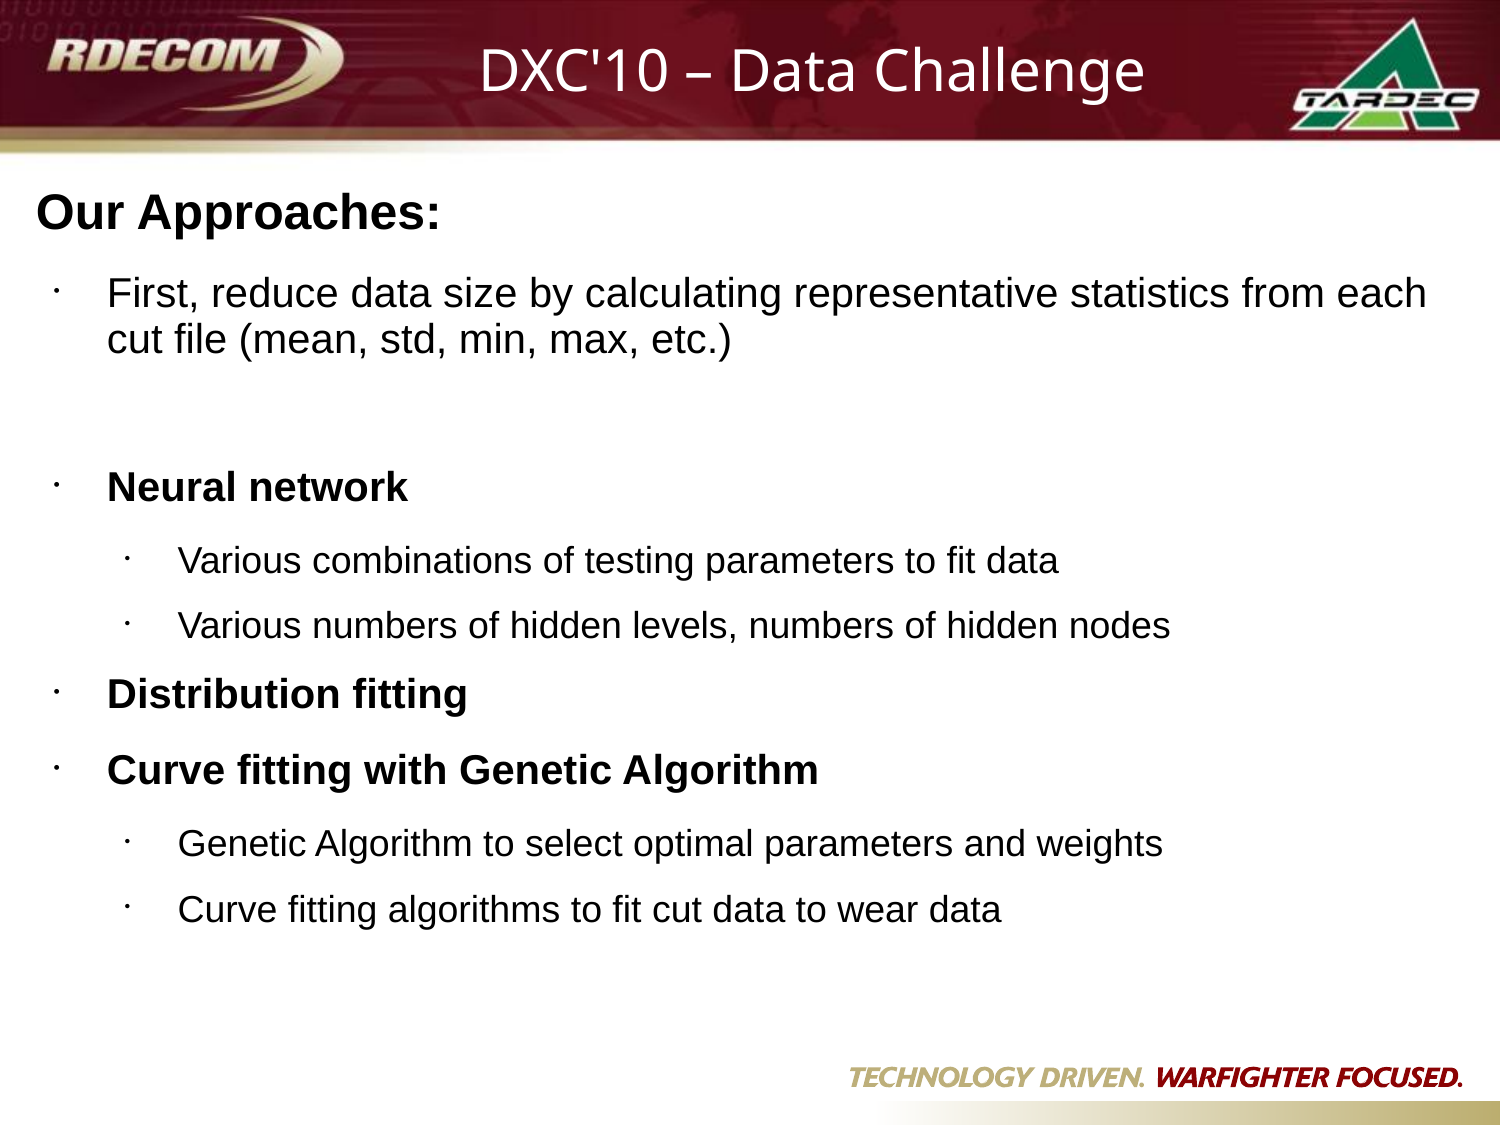

# DXC'10 – Data Challenge
Our Approaches:
First, reduce data size by calculating representative statistics from each cut file (mean, std, min, max, etc.)
Neural network
Various combinations of testing parameters to fit data
Various numbers of hidden levels, numbers of hidden nodes
Distribution fitting
Curve fitting with Genetic Algorithm
Genetic Algorithm to select optimal parameters and weights
Curve fitting algorithms to fit cut data to wear data